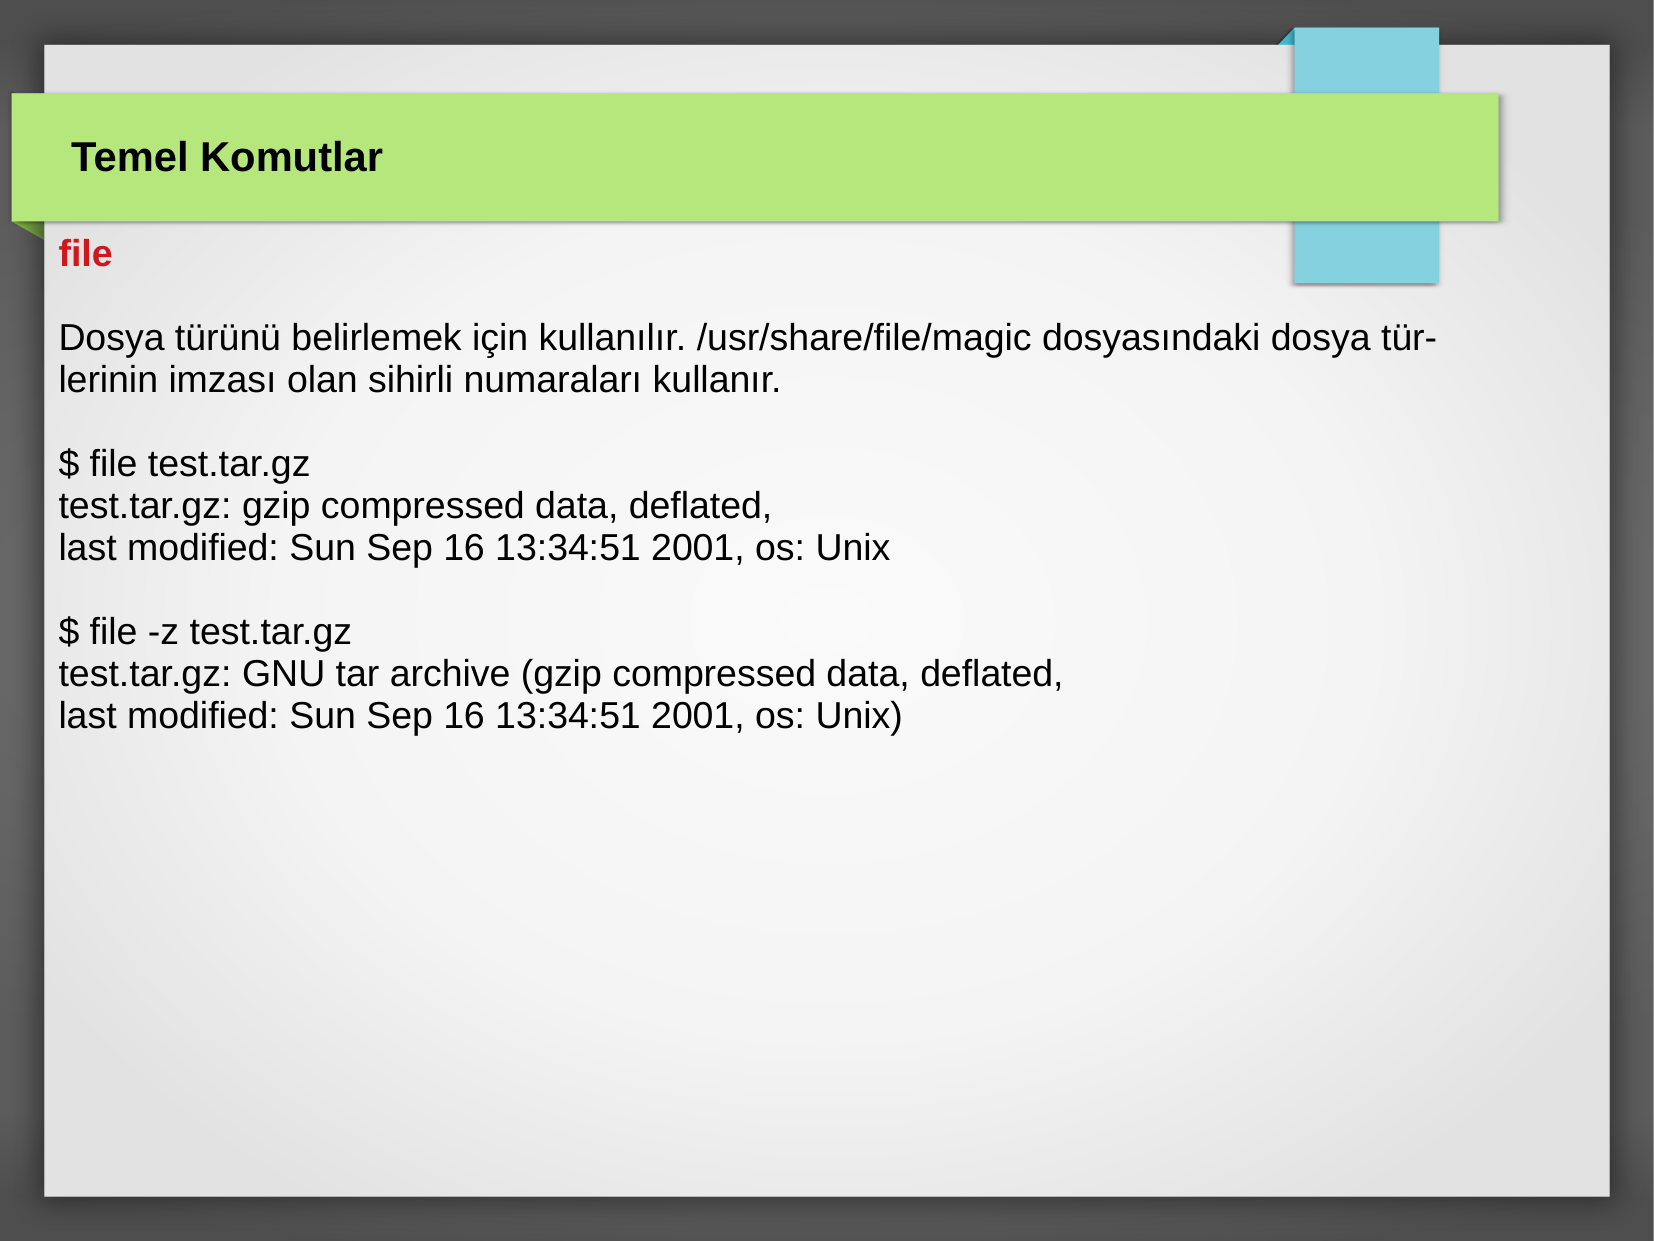

Temel Komutlar
file
Dosya türünü belirlemek için kullanılır. /usr/share/file/magic dosyasındaki dosya tür-
lerinin imzası olan sihirli numaraları kullanır.
$ file test.tar.gz
test.tar.gz: gzip compressed data, deflated,
last modified: Sun Sep 16 13:34:51 2001, os: Unix
$ file -z test.tar.gz
test.tar.gz: GNU tar archive (gzip compressed data, deflated,
last modified: Sun Sep 16 13:34:51 2001, os: Unix)